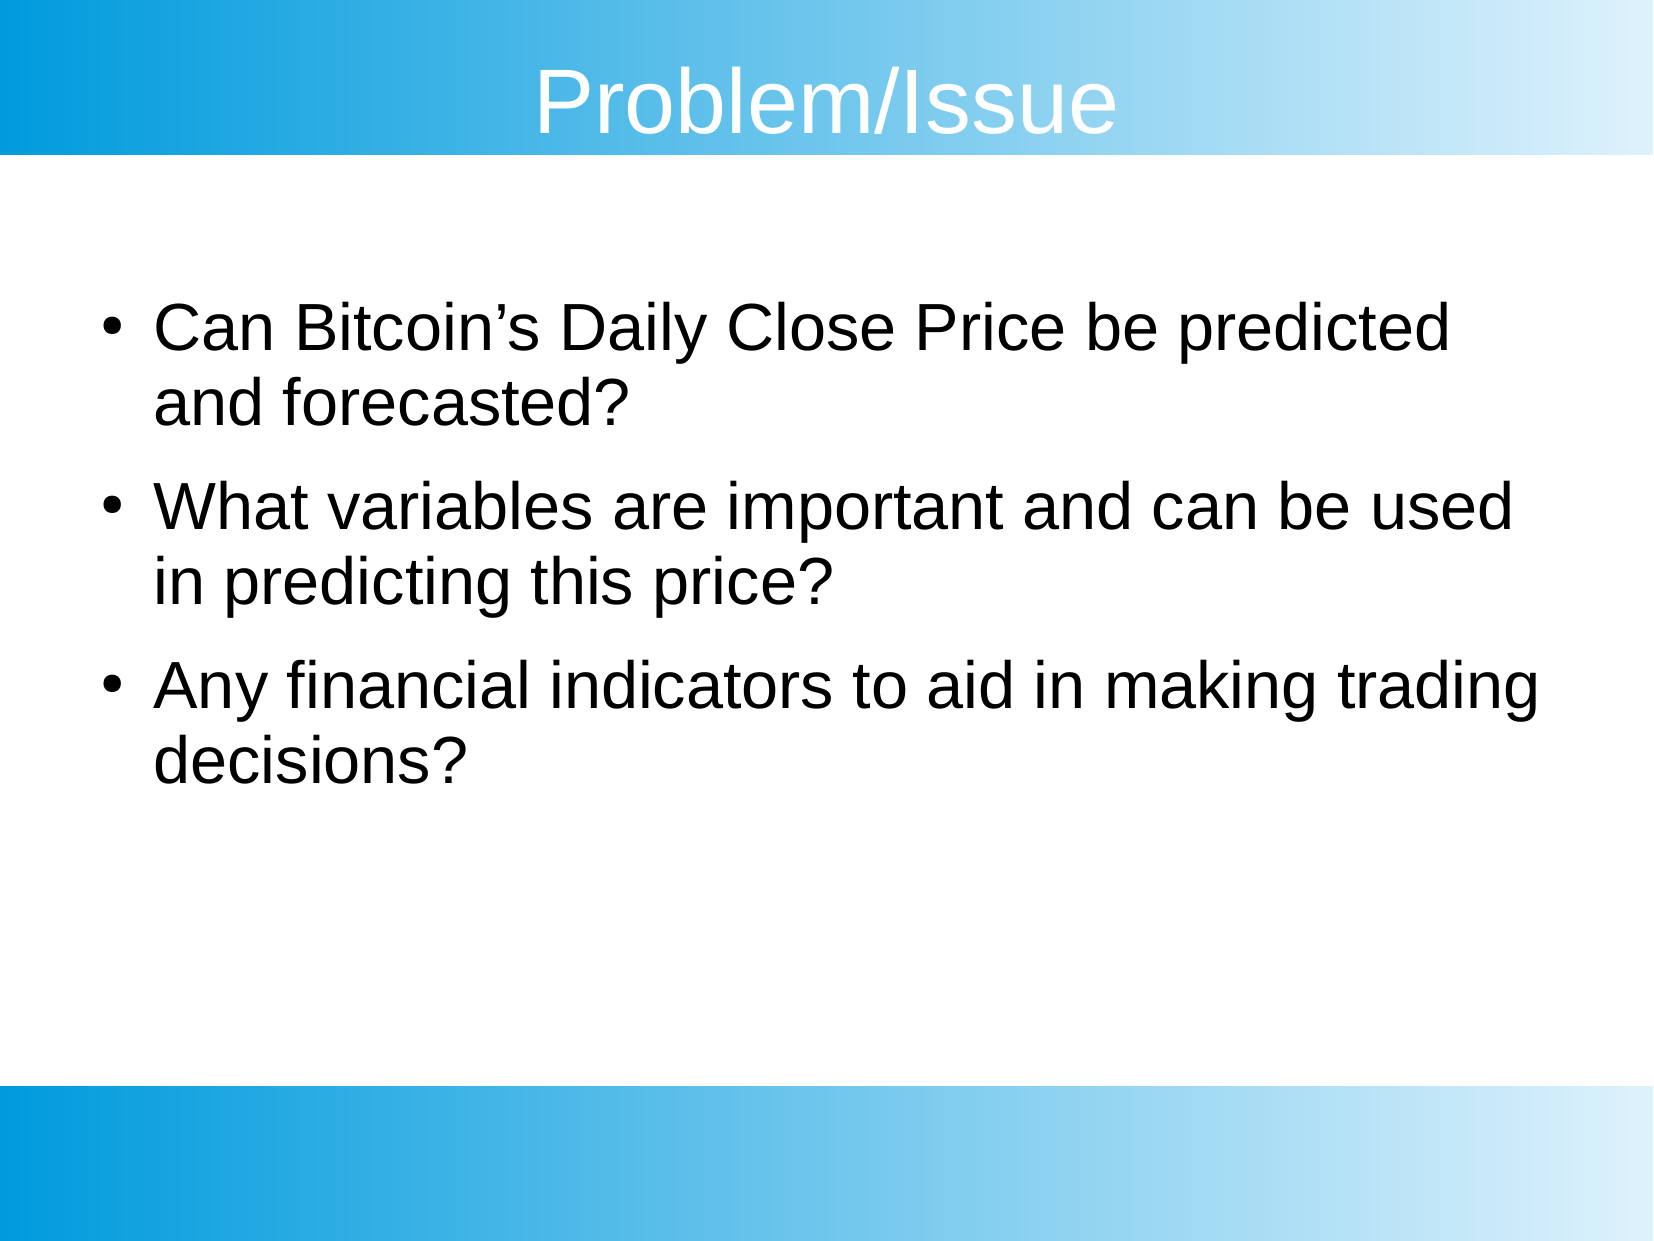

# Problem/Issue
Can Bitcoin’s Daily Close Price be predicted and forecasted?
What variables are important and can be used in predicting this price?
Any financial indicators to aid in making trading decisions?